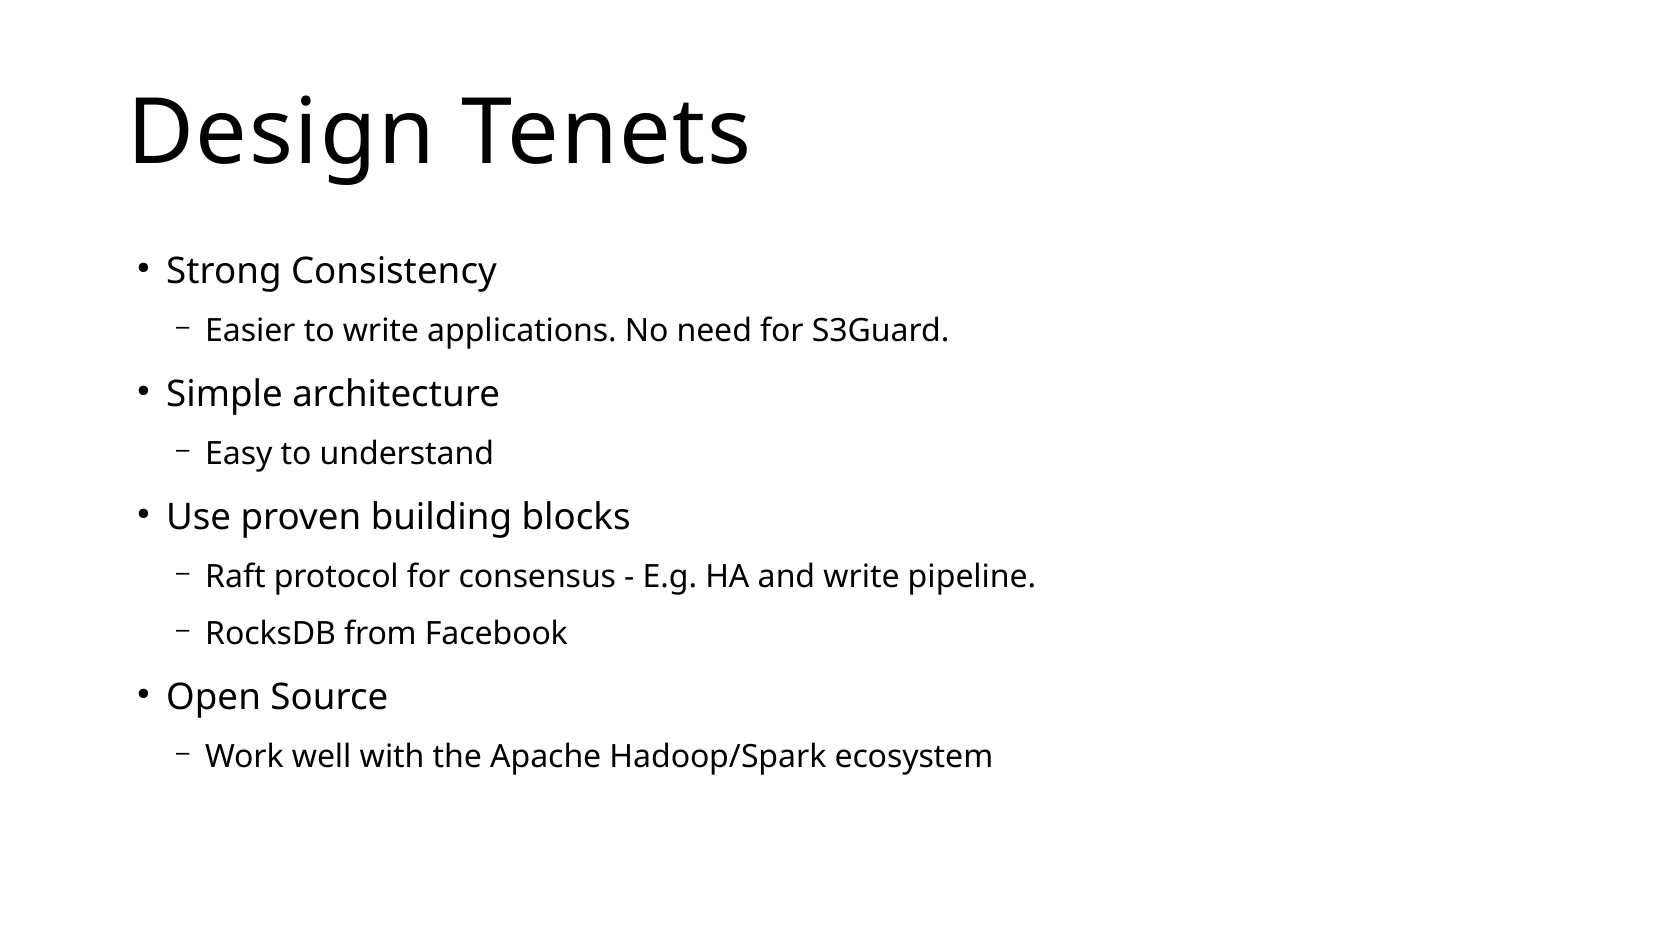

# Design Tenets
Strong Consistency
Easier to write applications. No need for S3Guard.
Simple architecture
Easy to understand
Use proven building blocks
Raft protocol for consensus - E.g. HA and write pipeline.
RocksDB from Facebook
Open Source
Work well with the Apache Hadoop/Spark ecosystem